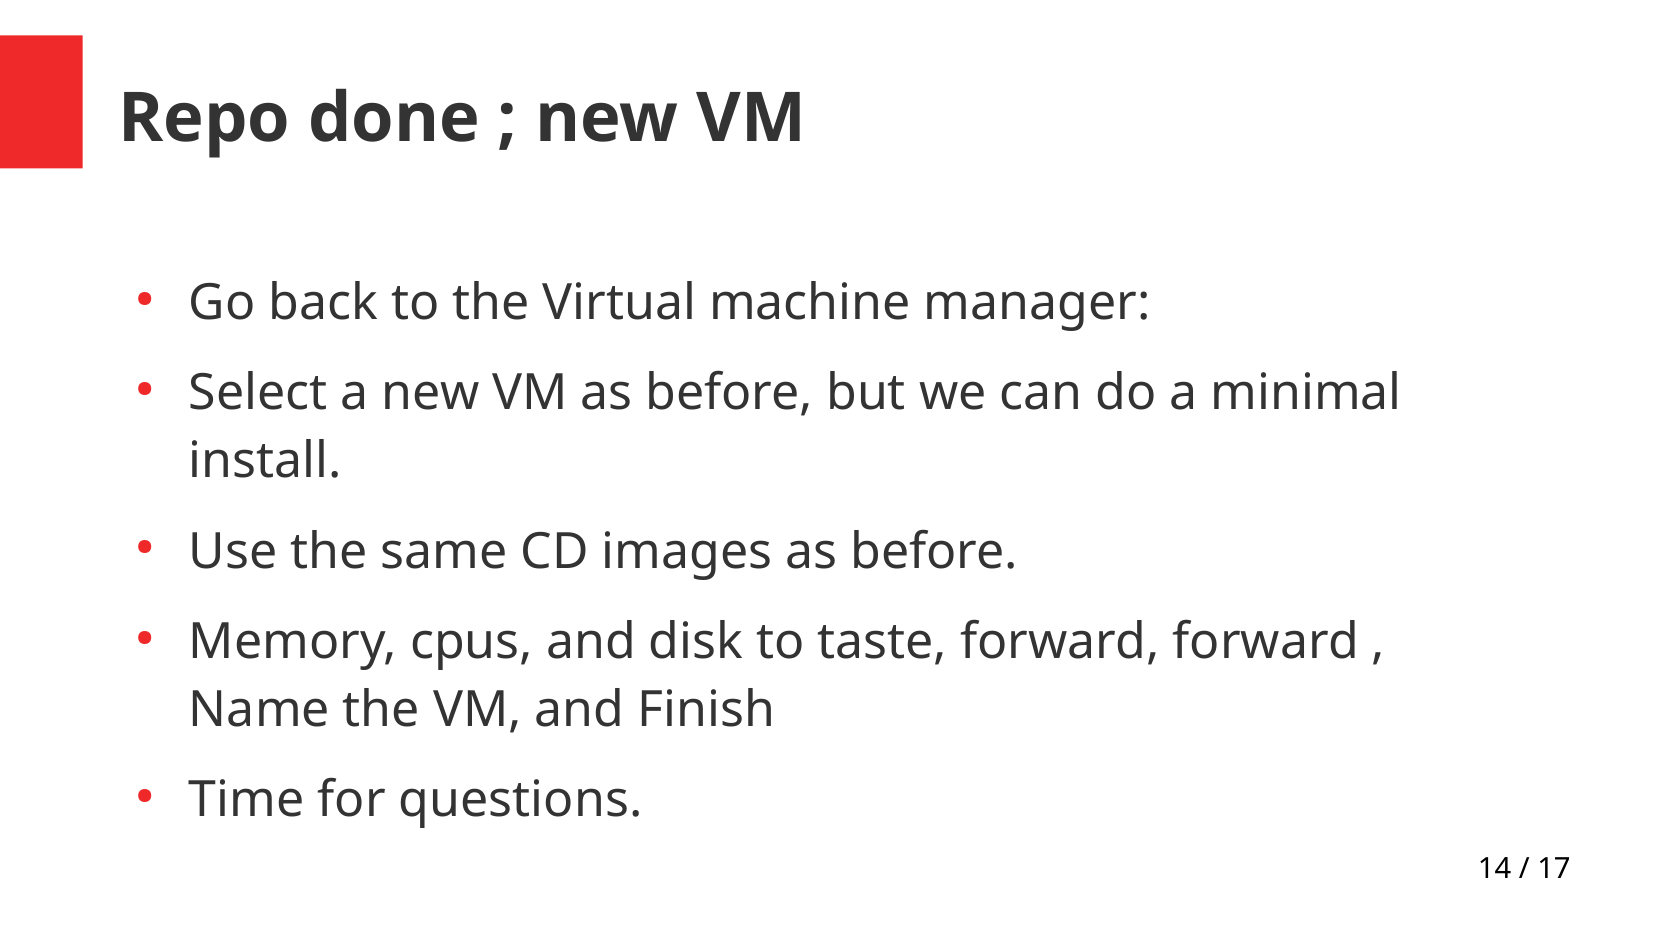

# Repo done ; new VM
Go back to the Virtual machine manager:
Select a new VM as before, but we can do a minimal install.
Use the same CD images as before.
Memory, cpus, and disk to taste, forward, forward , Name the VM, and Finish
Time for questions.
14